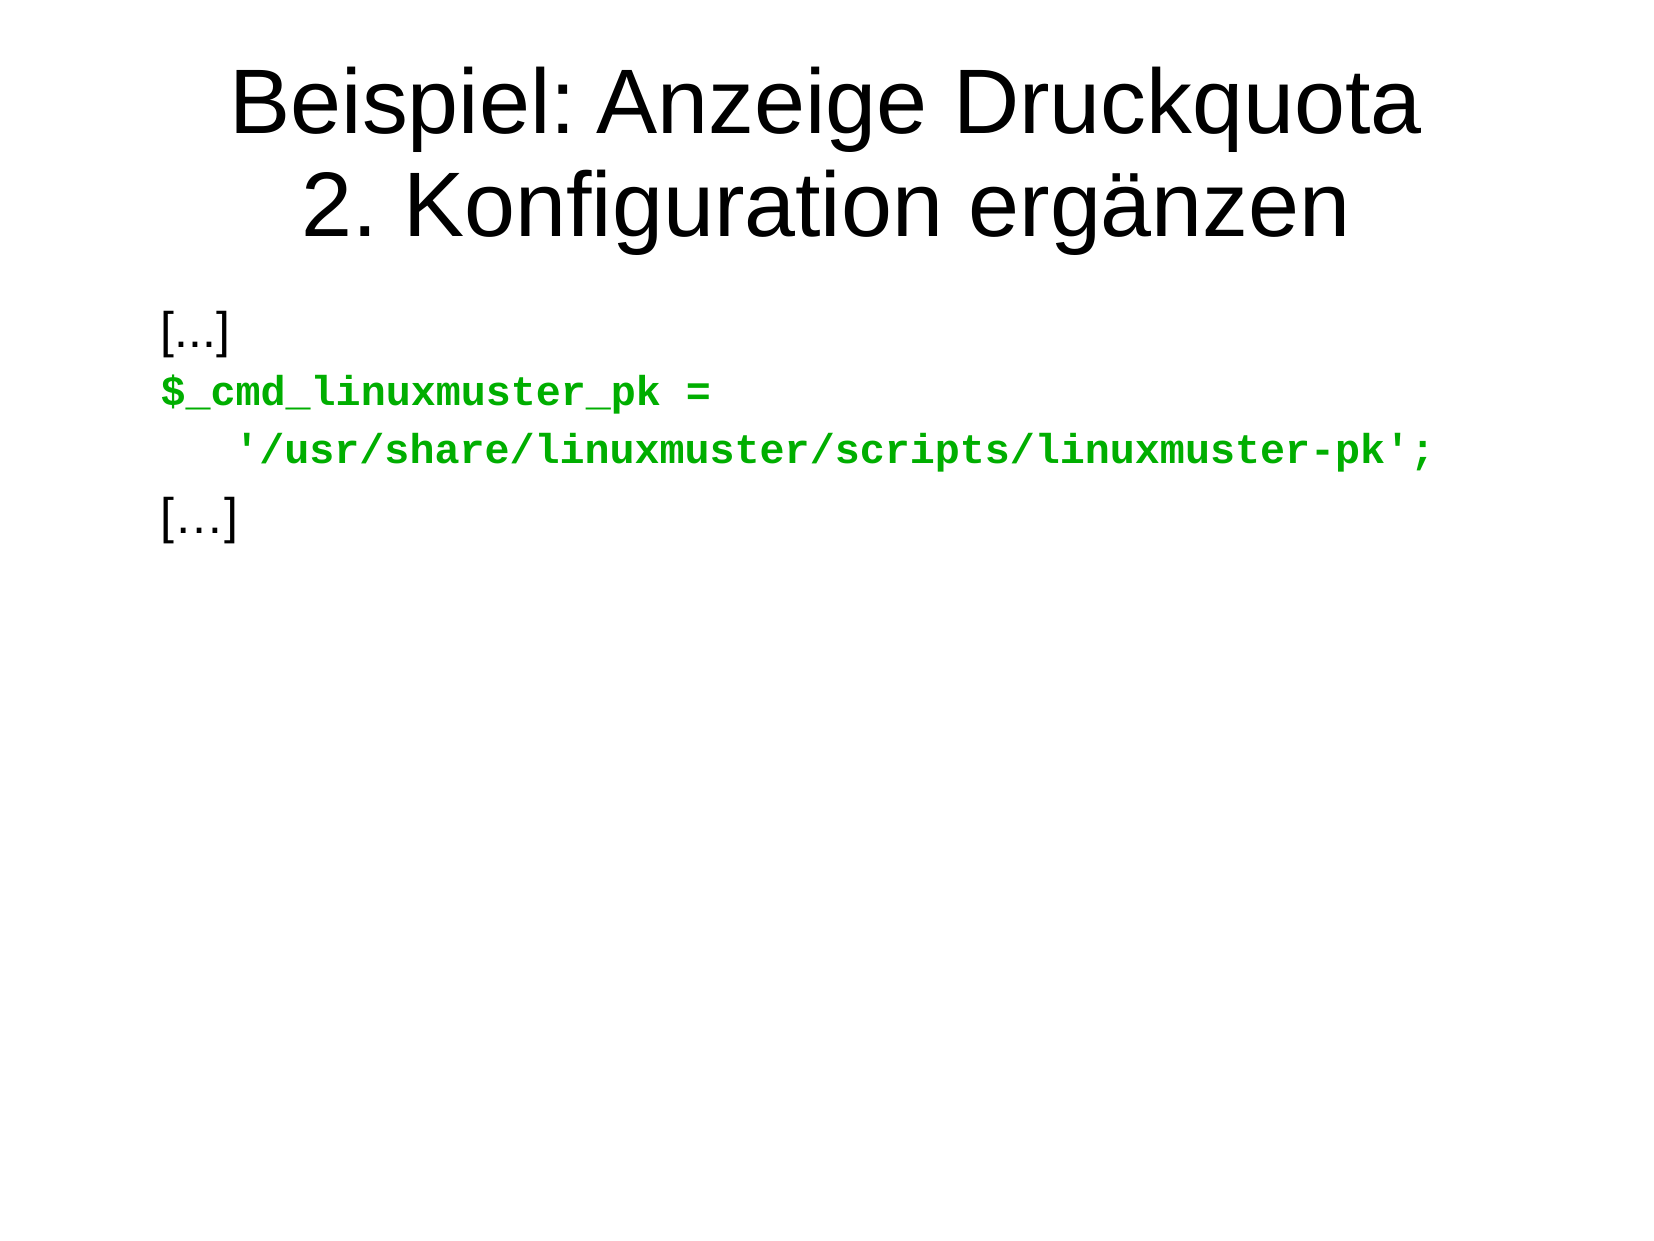

# Beispiel: Anzeige Druckquota 2. Konfiguration ergänzen
[...]
$_cmd_linuxmuster_pk =
	'/usr/share/linuxmuster/scripts/linuxmuster-pk';
[…]